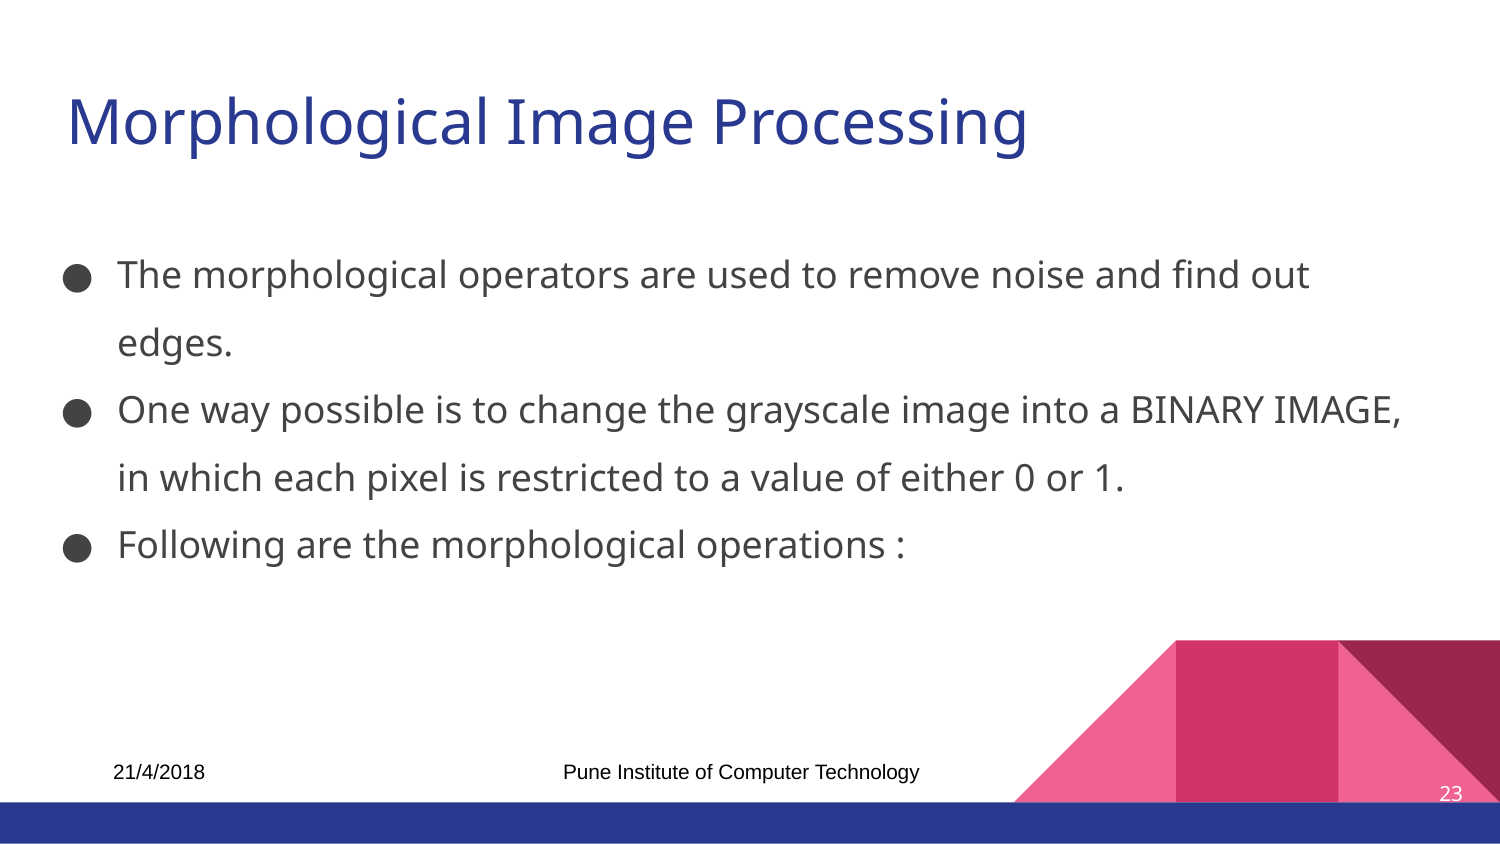

# Morphological Image Processing
The morphological operators are used to remove noise and find out edges.
One way possible is to change the grayscale image into a BINARY IMAGE, in which each pixel is restricted to a value of either 0 or 1.
Following are the morphological operations :